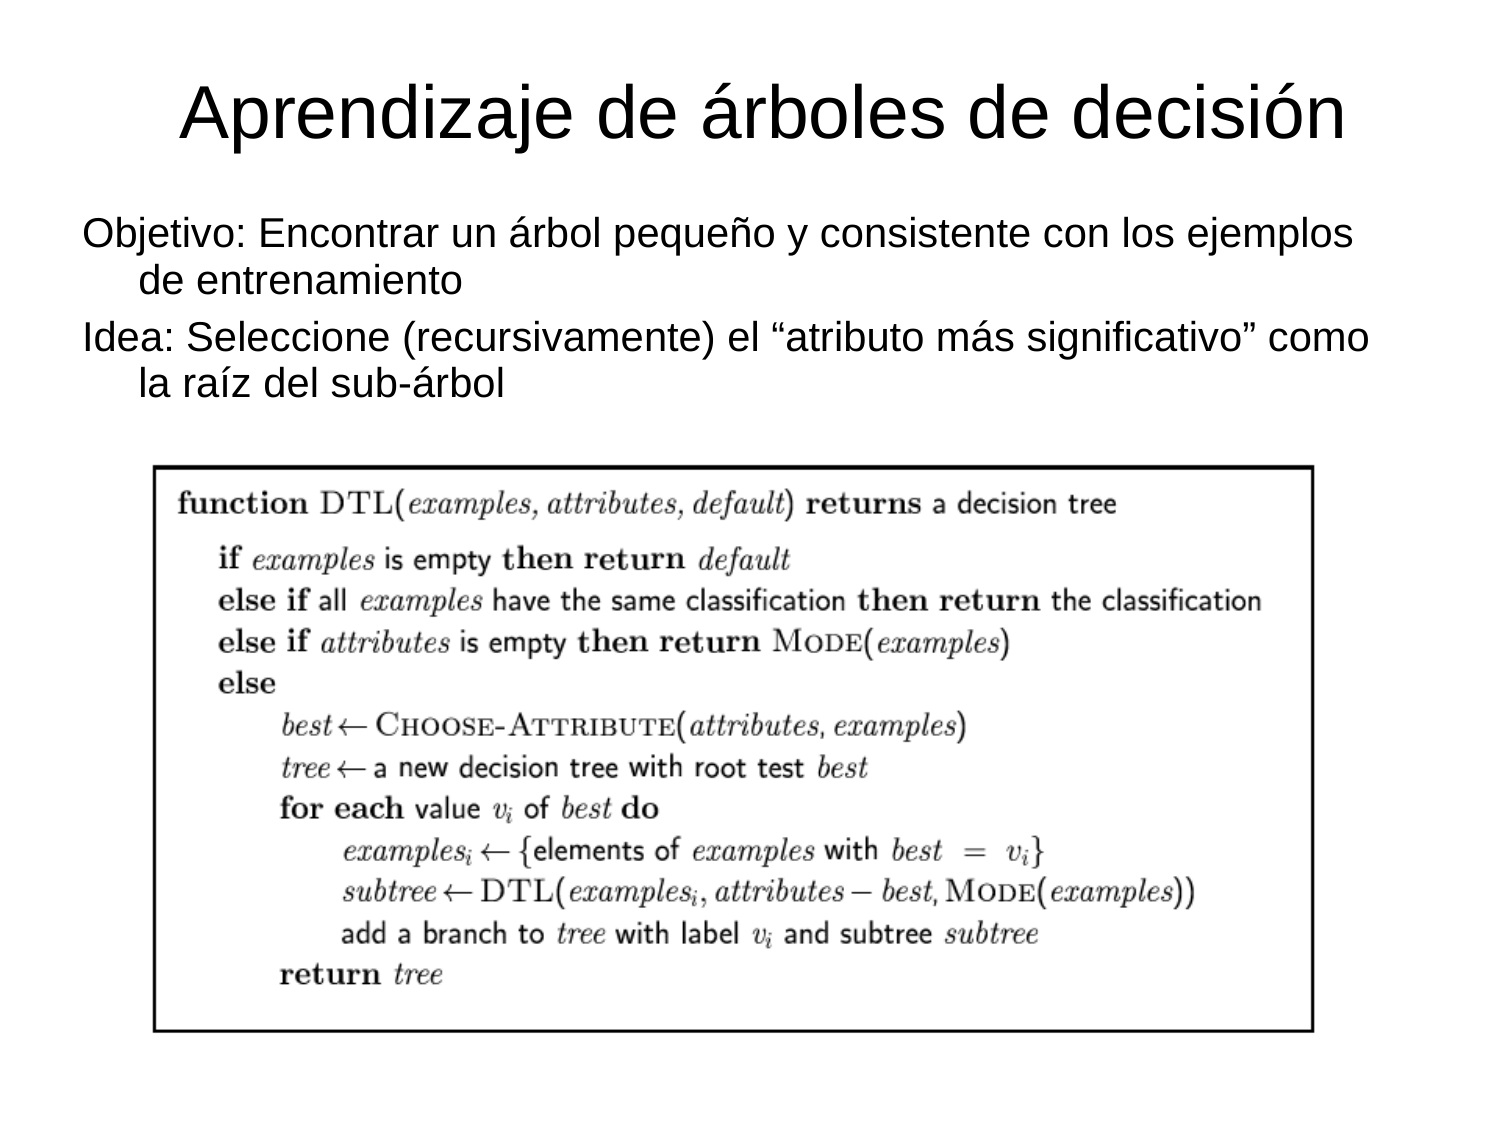

# Aprendizaje de árboles de decisión
Objetivo: Encontrar un árbol pequeño y consistente con los ejemplos de entrenamiento
Idea: Seleccione (recursivamente) el “atributo más significativo” como la raíz del sub-árbol